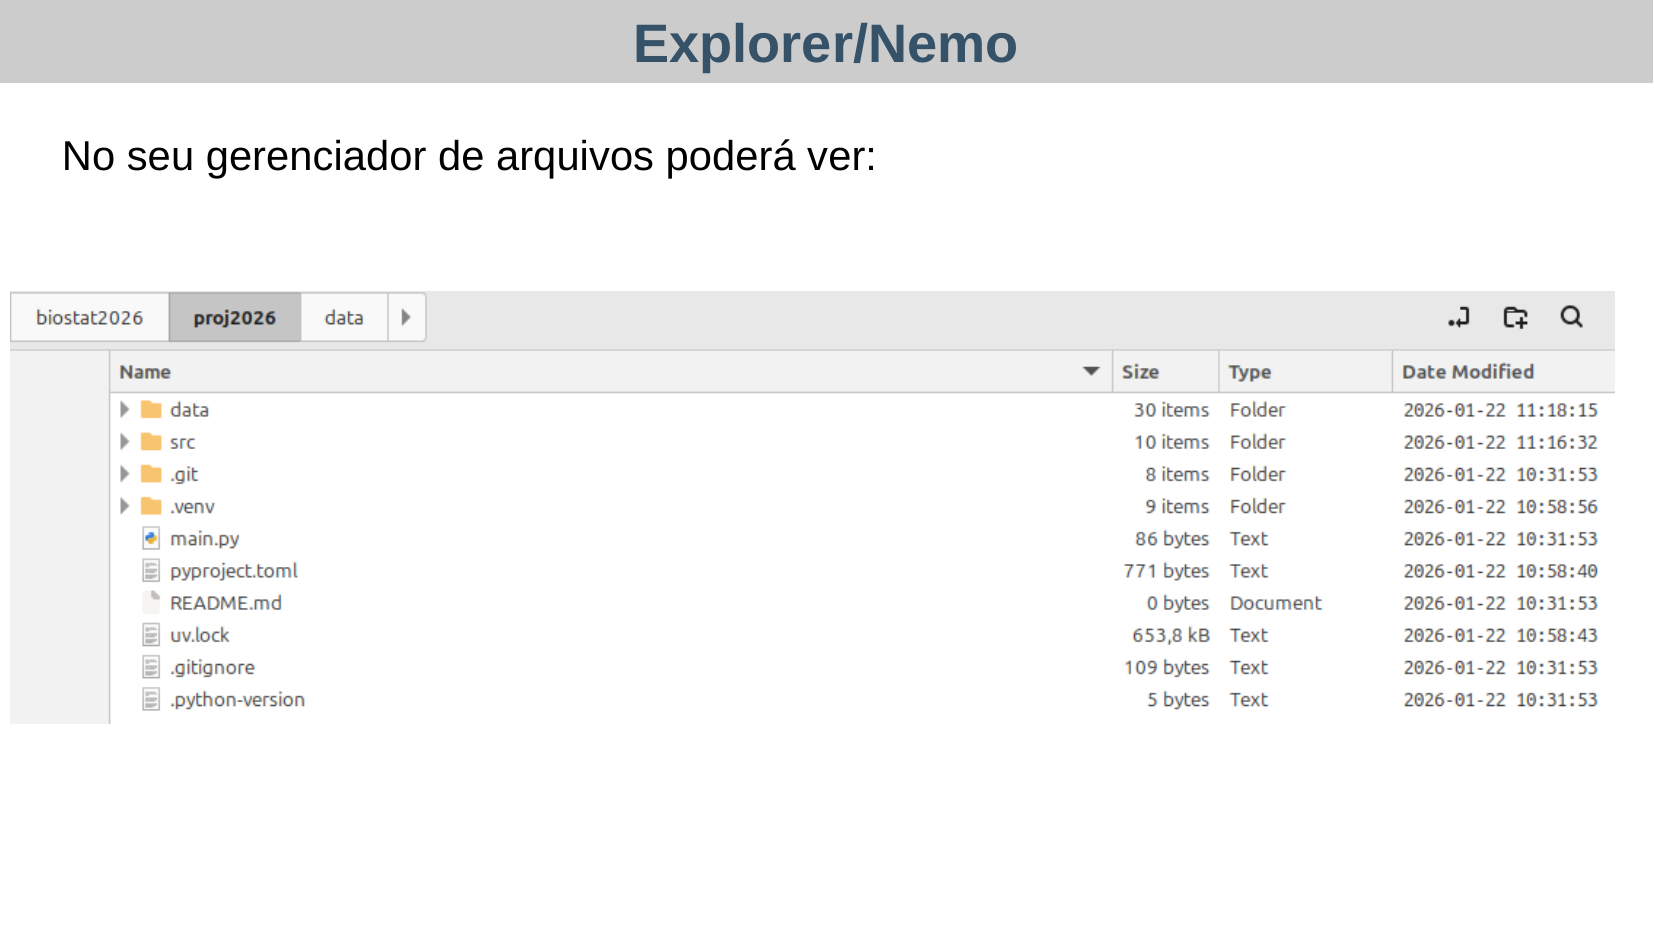

Explorer/Nemo
No seu gerenciador de arquivos poderá ver: